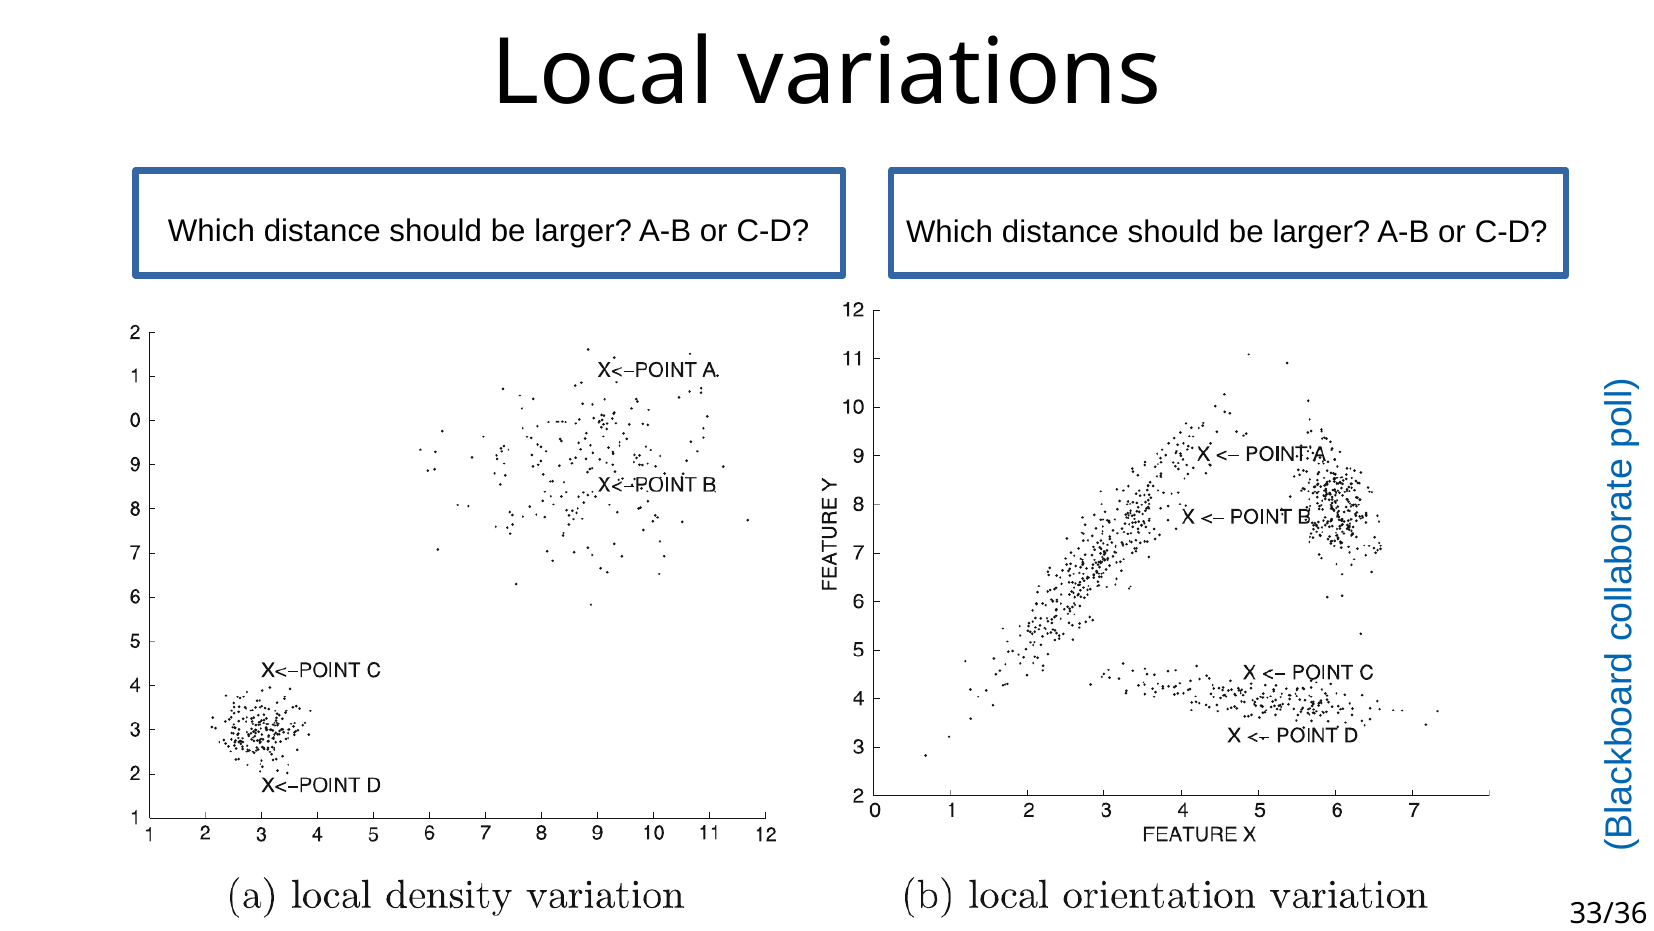

# Local variations
Which distance should be larger? A-B or C-D?
Which distance should be larger? A-B or C-D?
(Blackboard collaborate poll)
33